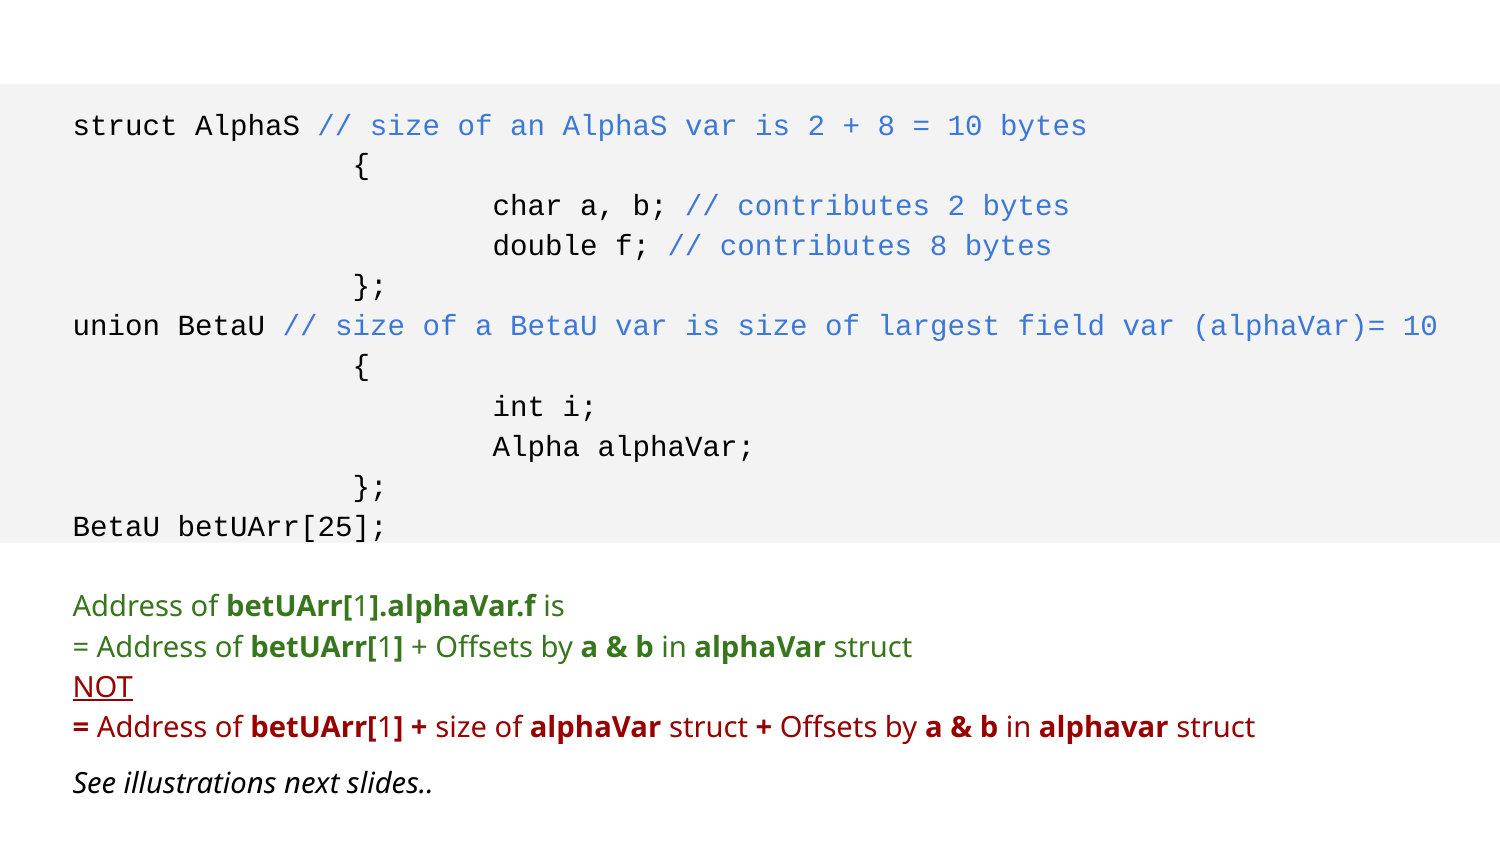

struct AlphaS // size of an AlphaS var is 2 + 8 = 10 bytes
 {
 char a, b; // contributes 2 bytes
 double f; // contributes 8 bytes
 };
union BetaU // size of a BetaU var is size of largest field var (alphaVar)= 10
 {
 int i;
 Alpha alphaVar;
 };
BetaU betUArr[25];
Address of betUArr[1].alphaVar.f is
= Address of betUArr[1] + Offsets by a & b in alphaVar struct
NOT
= Address of betUArr[1] + size of alphaVar struct + Offsets by a & b in alphavar struct
See illustrations next slides..